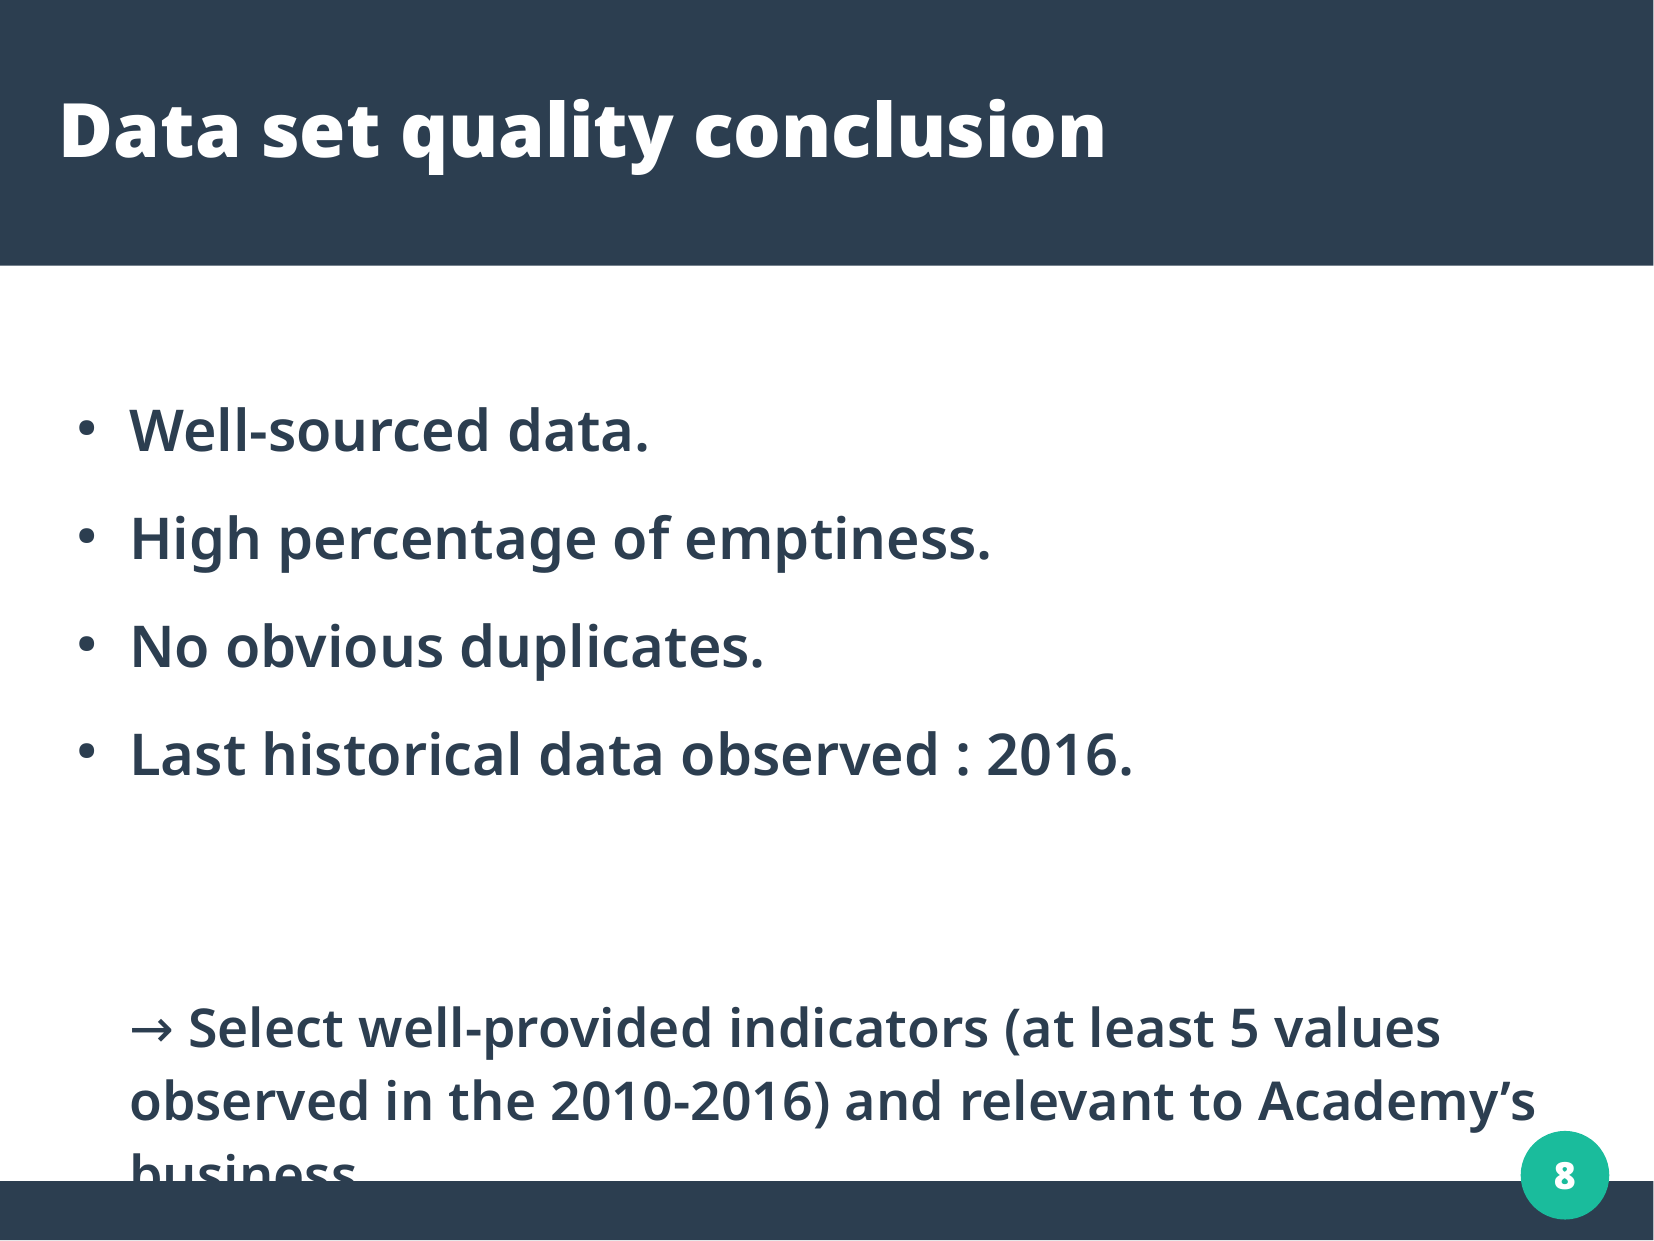

# Data set quality conclusion
Well-sourced data.
High percentage of emptiness.
No obvious duplicates.
Last historical data observed : 2016.
→ Select well-provided indicators (at least 5 values observed in the 2010-2016) and relevant to Academy’s business.
8